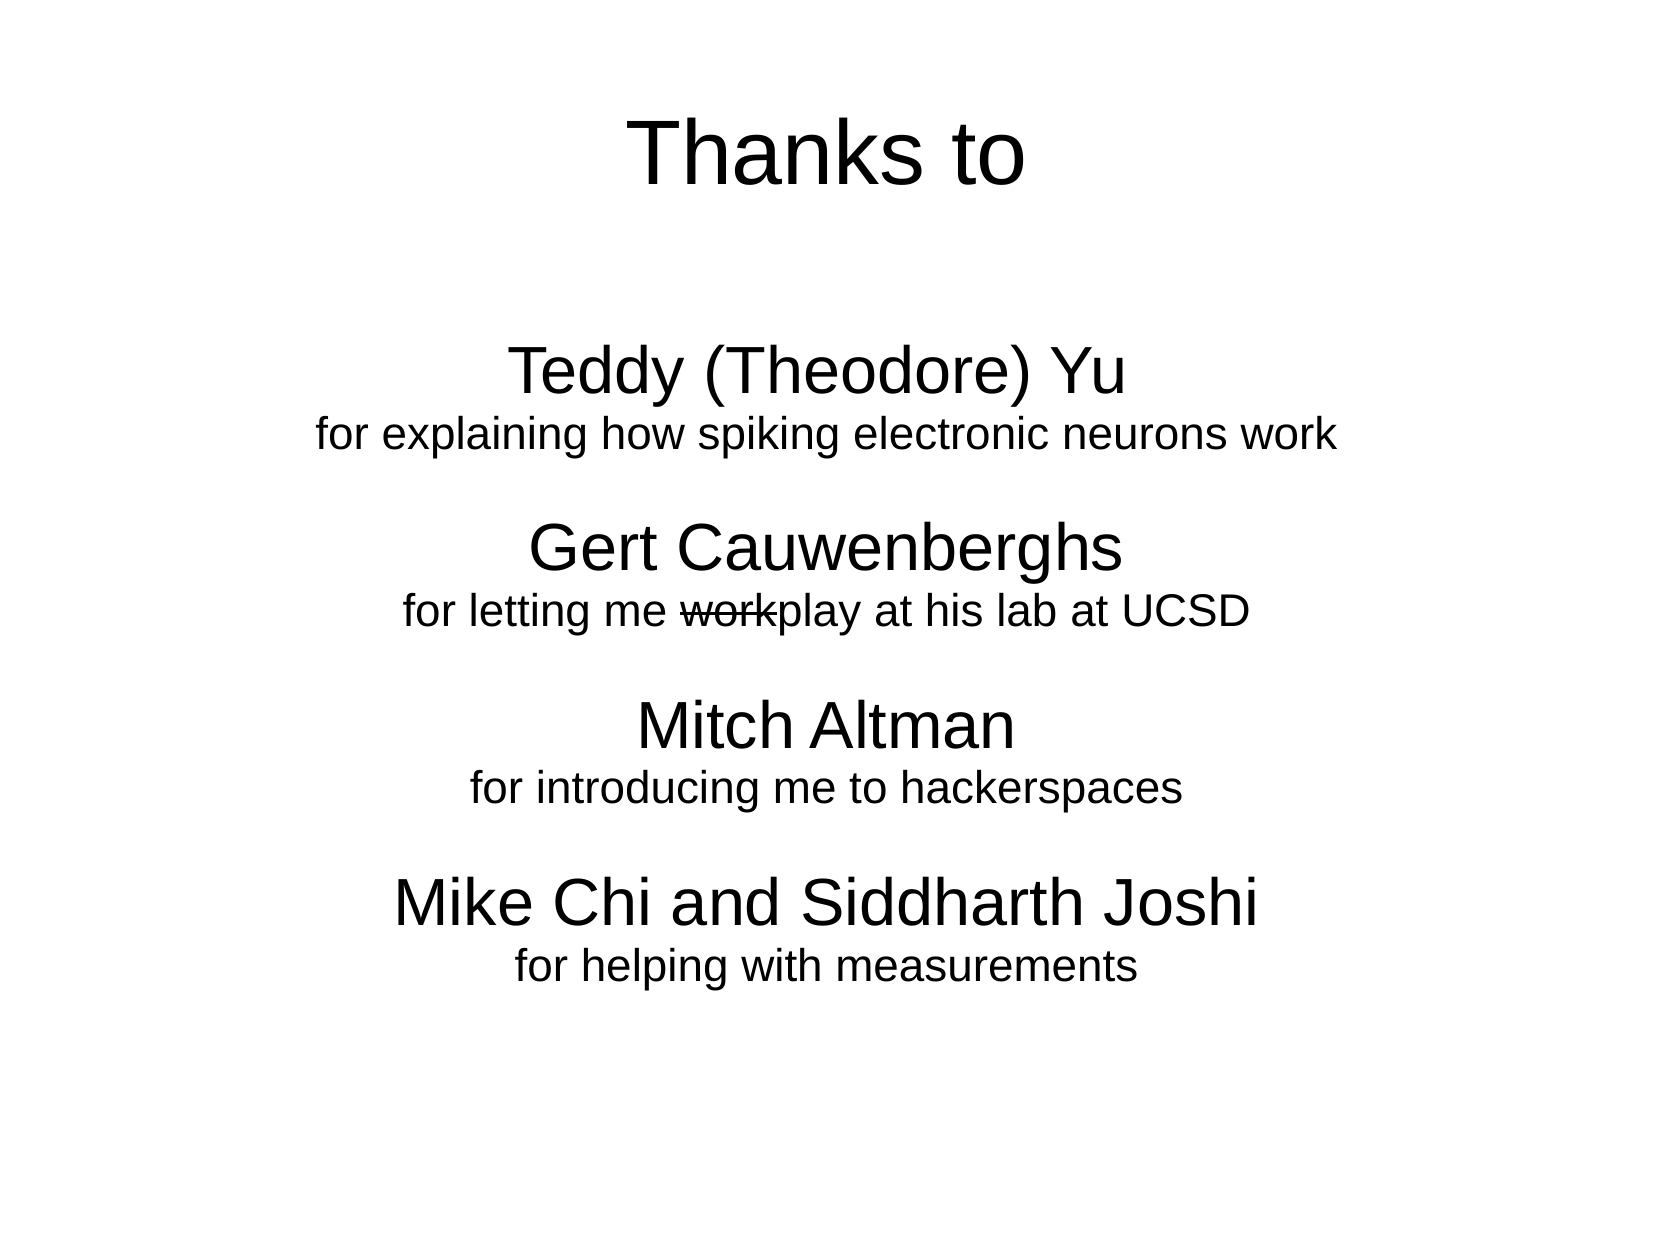

# Thanks to
Teddy (Theodore) Yu
for explaining how spiking electronic neurons work
Gert Cauwenberghs
for letting me workplay at his lab at UCSD
Mitch Altman
for introducing me to hackerspaces
Mike Chi and Siddharth Joshi
for helping with measurements